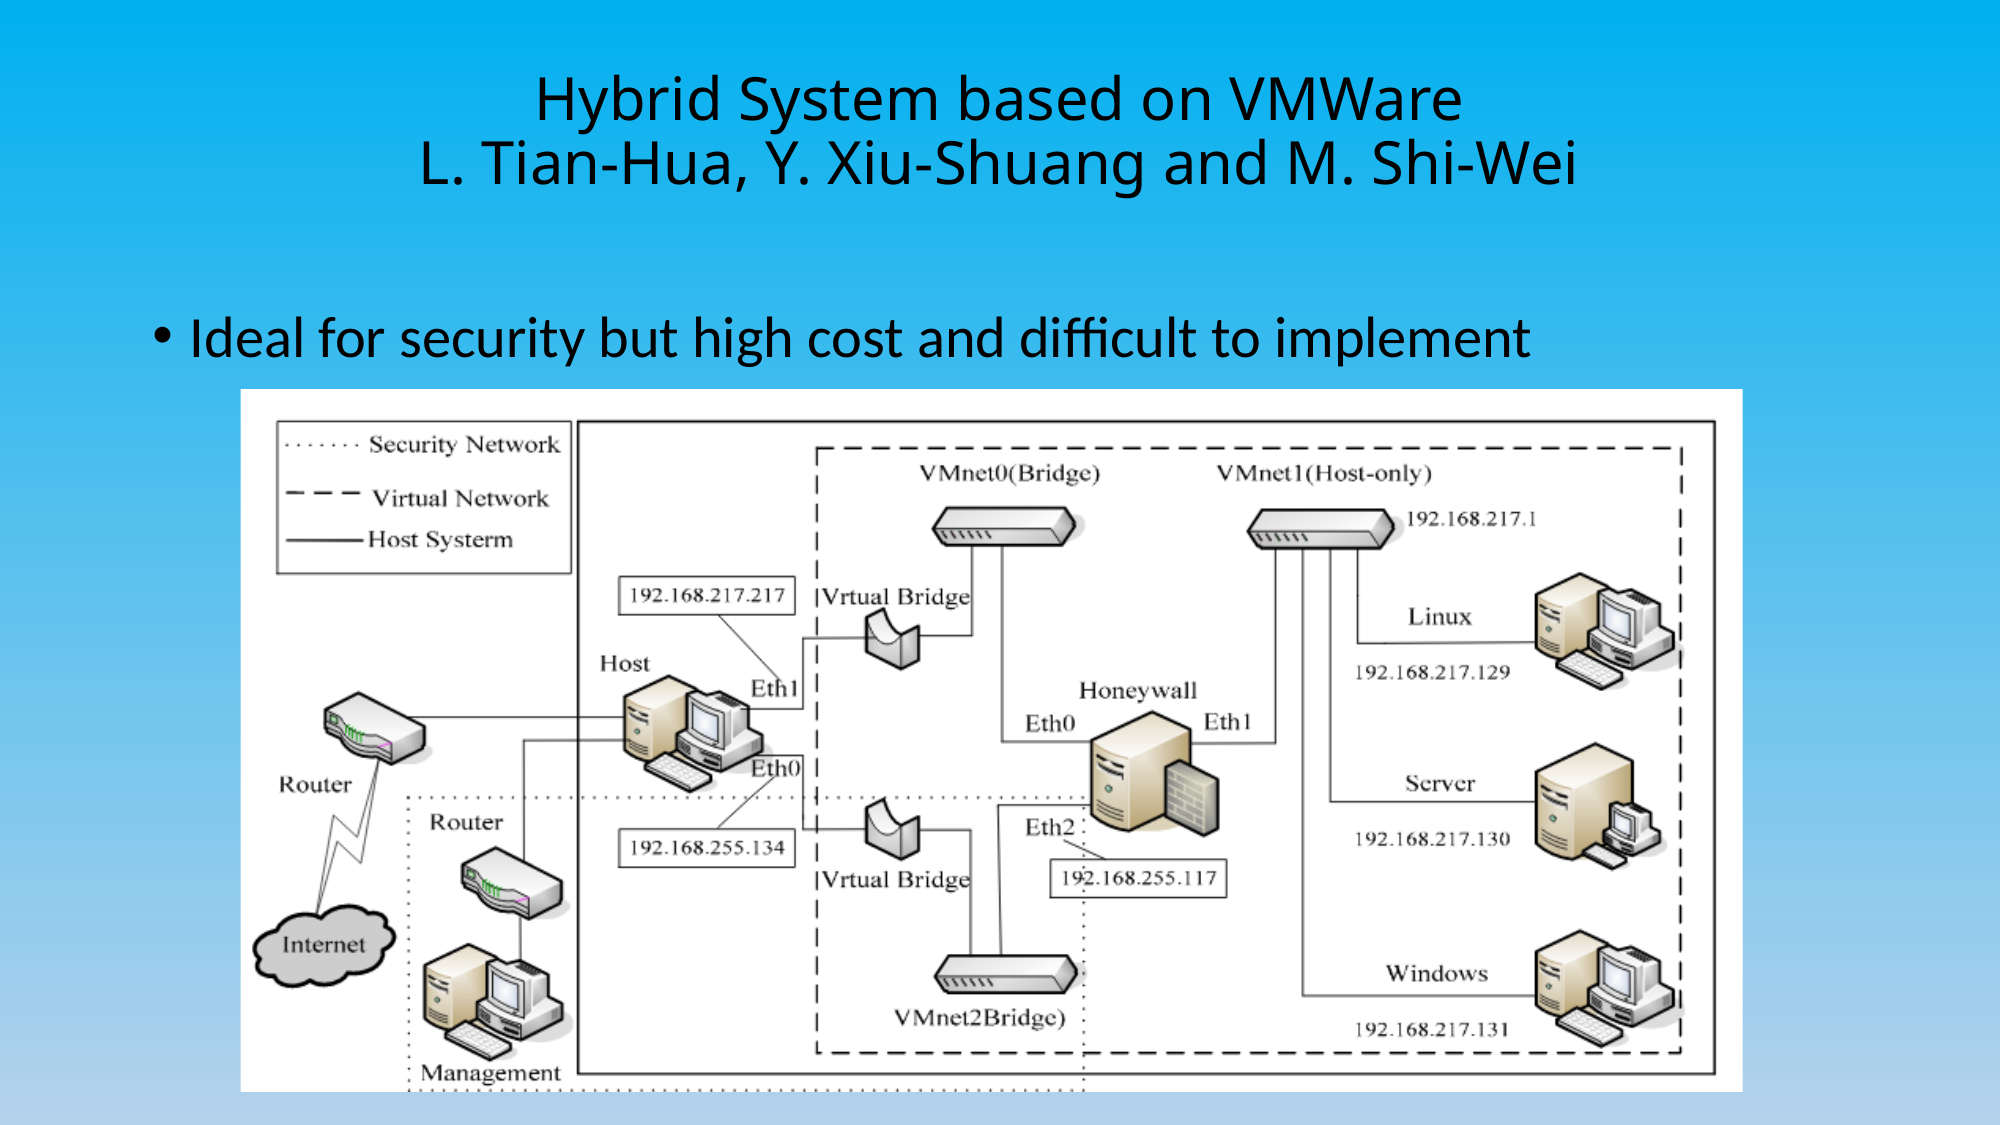

# Hybrid System based on VMWare L. Tian-Hua, Y. Xiu-Shuang and M. Shi-Wei
Ideal for security but high cost and difficult to implement